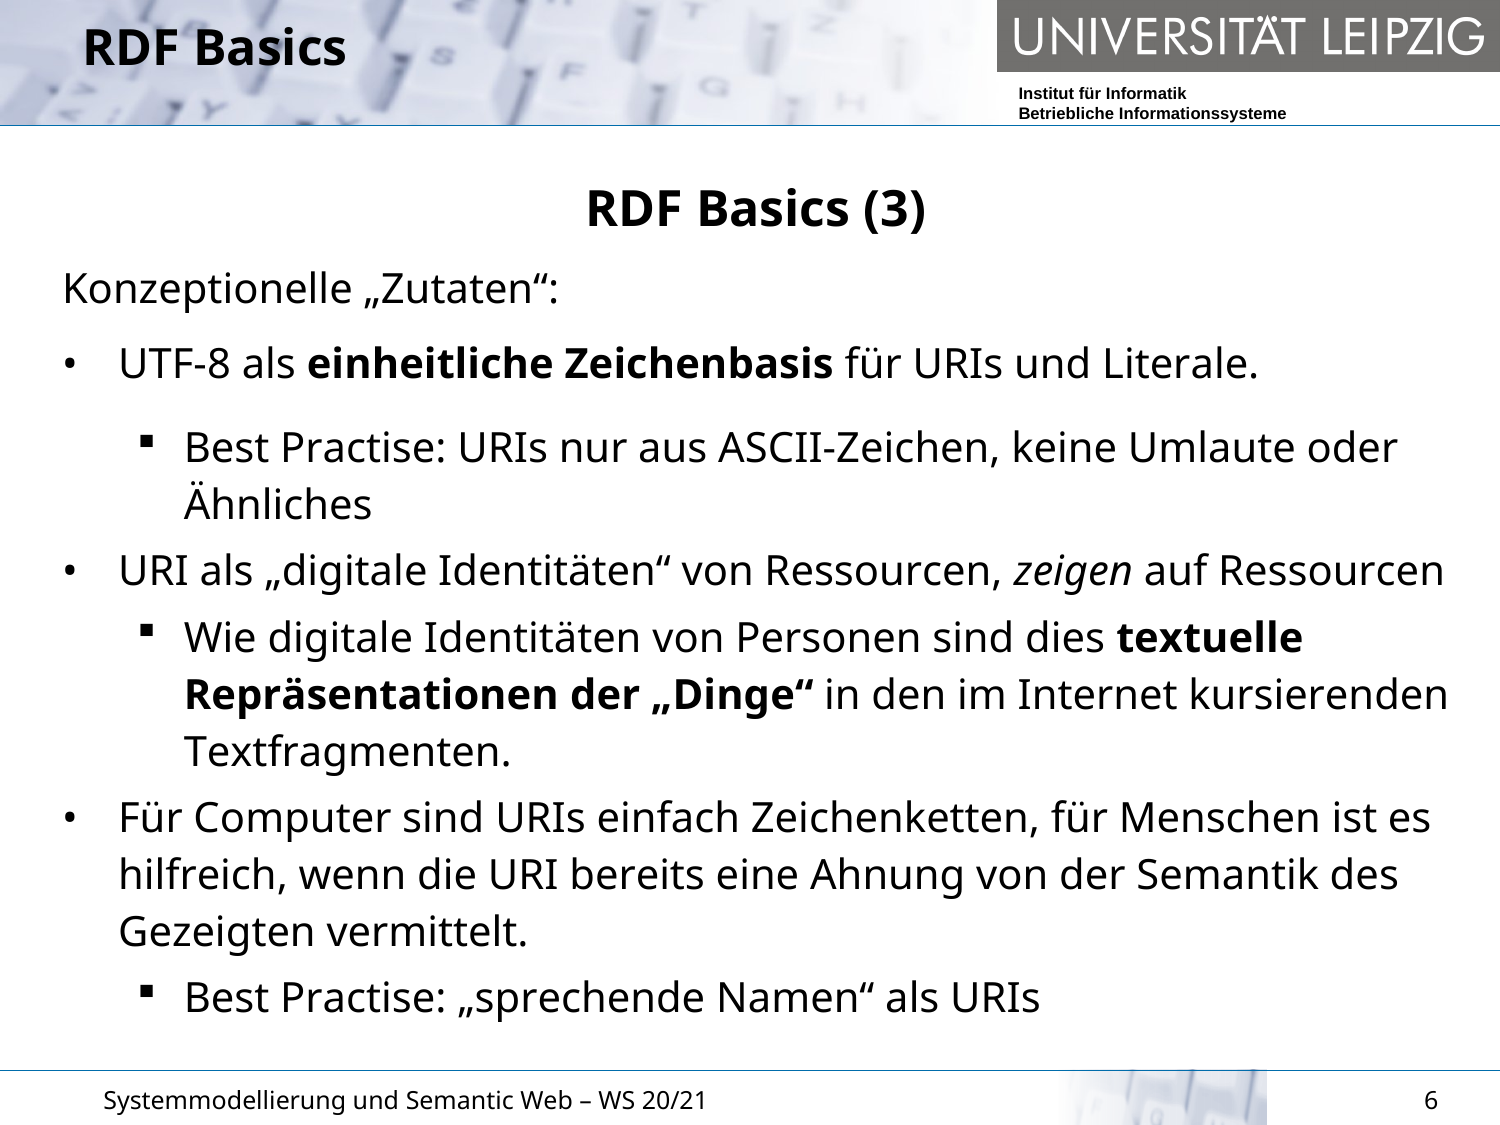

RDF Basics
# RDF Basics (3)
Konzeptionelle „Zutaten“:
UTF-8 als einheitliche Zeichenbasis für URIs und Literale.
Best Practise: URIs nur aus ASCII-Zeichen, keine Umlaute oder Ähnliches
URI als „digitale Identitäten“ von Ressourcen, zeigen auf Ressourcen
Wie digitale Identitäten von Personen sind dies textuelle Repräsentationen der „Dinge“ in den im Internet kursierenden Textfragmenten.
Für Computer sind URIs einfach Zeichenketten, für Menschen ist es hilfreich, wenn die URI bereits eine Ahnung von der Semantik des Gezeigten vermittelt.
Best Practise: „sprechende Namen“ als URIs
Systemmodellierung und Semantic Web – WS 20/21
6